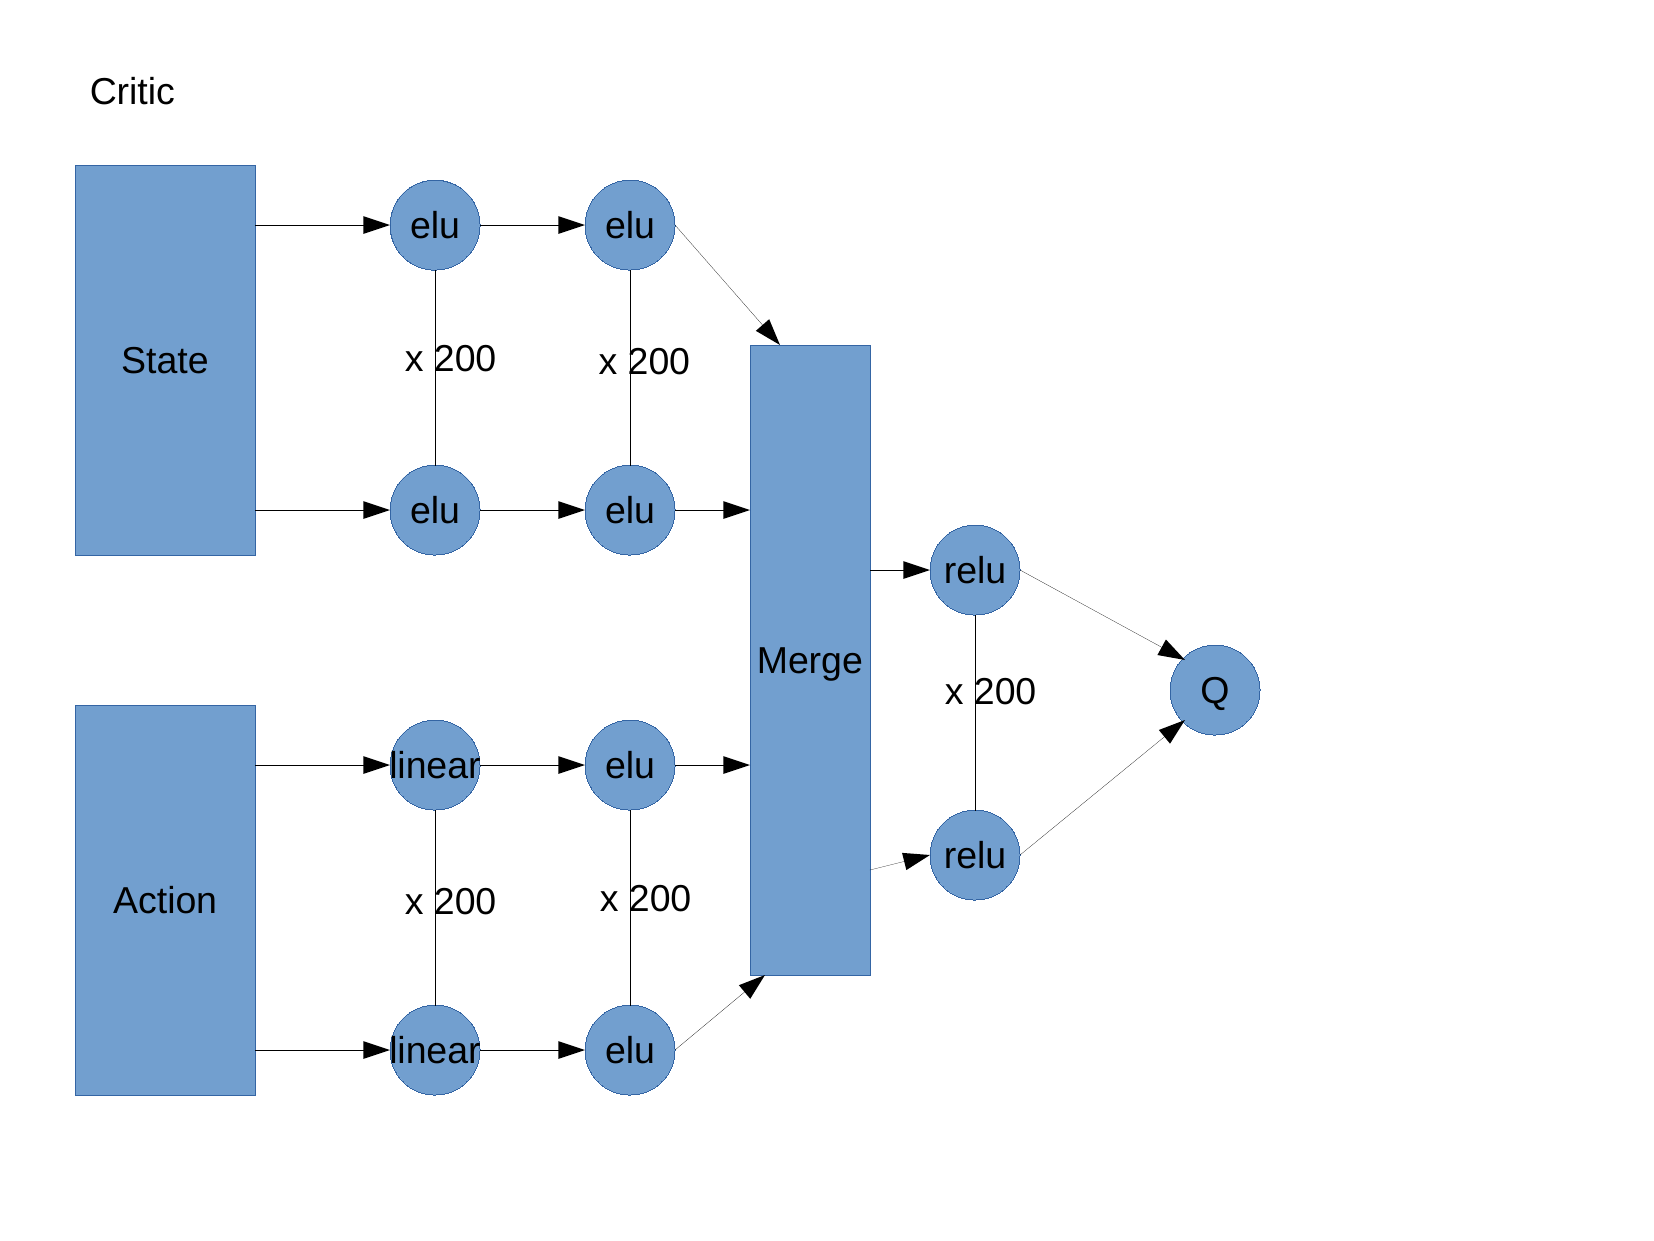

Critic
State
elu
elu
x 200
x 200
Merge
elu
elu
relu
Q
x 200
Action
linear
elu
relu
x 200
x 200
linear
elu